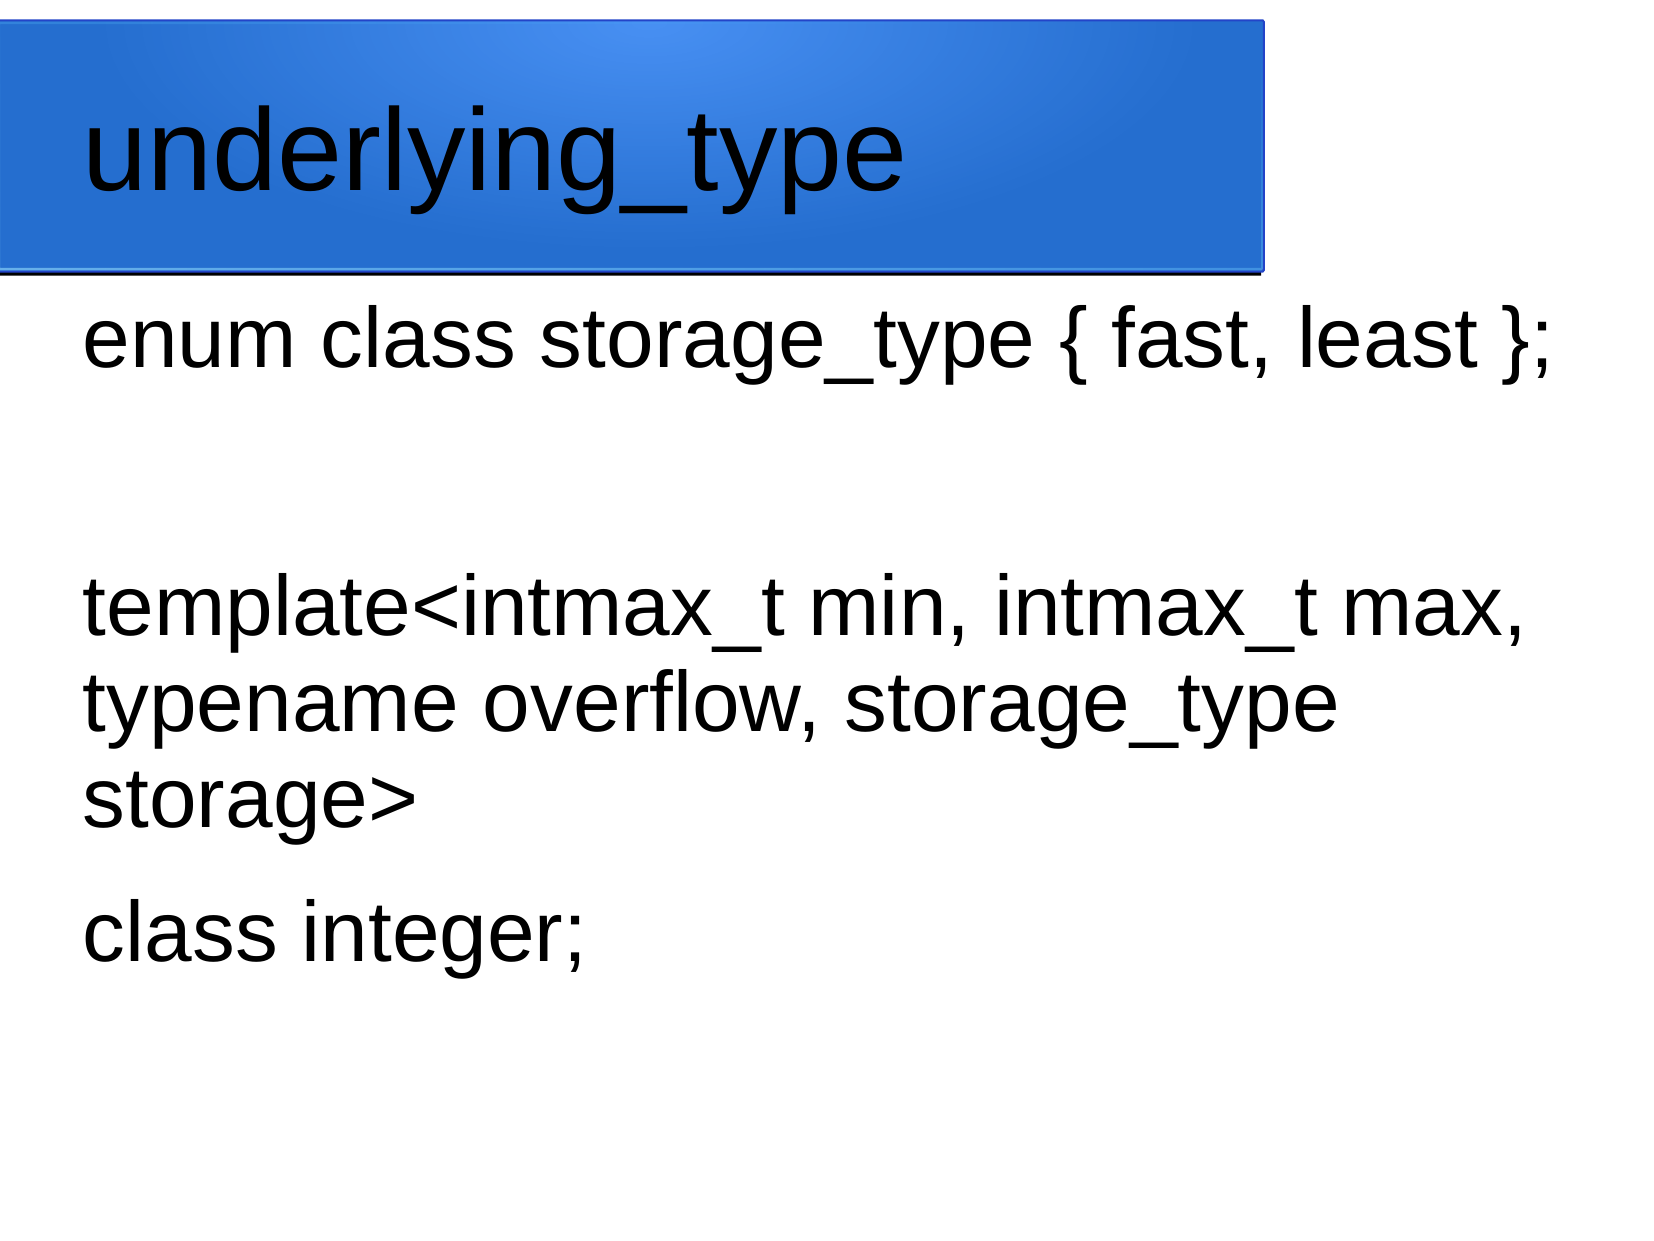

# underlying_type
enum class storage_type { fast, least };
template<intmax_t min, intmax_t max, typename overflow, storage_type storage>
class integer;